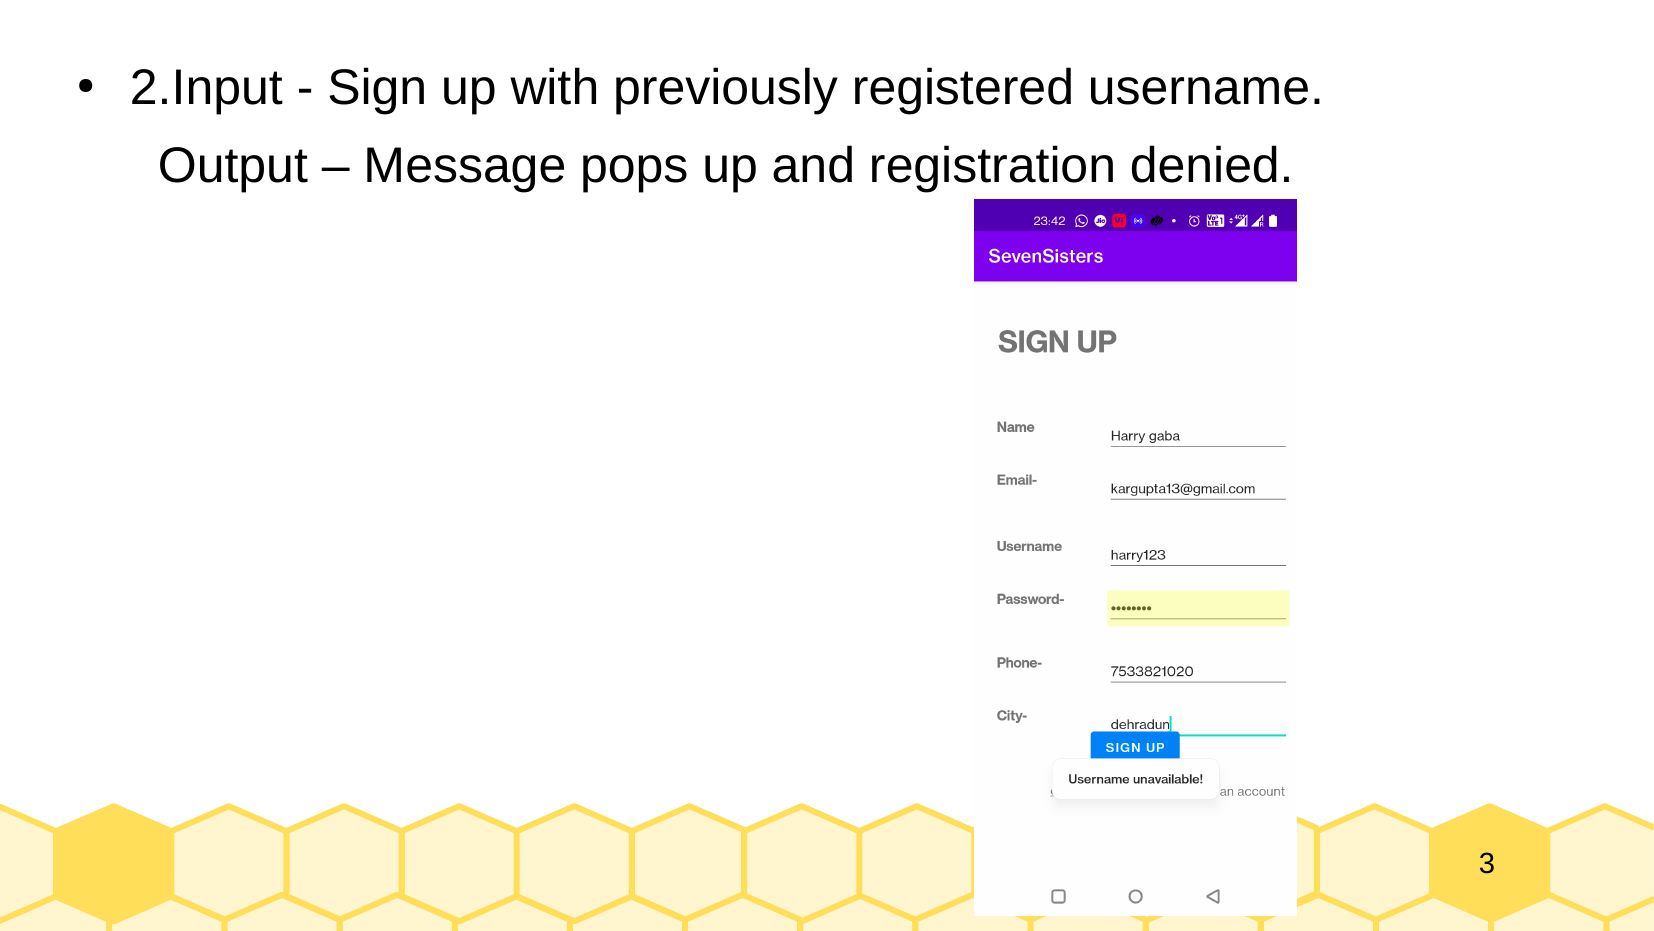

# 2.Input - Sign up with previously registered username.
 Output – Message pops up and registration denied.